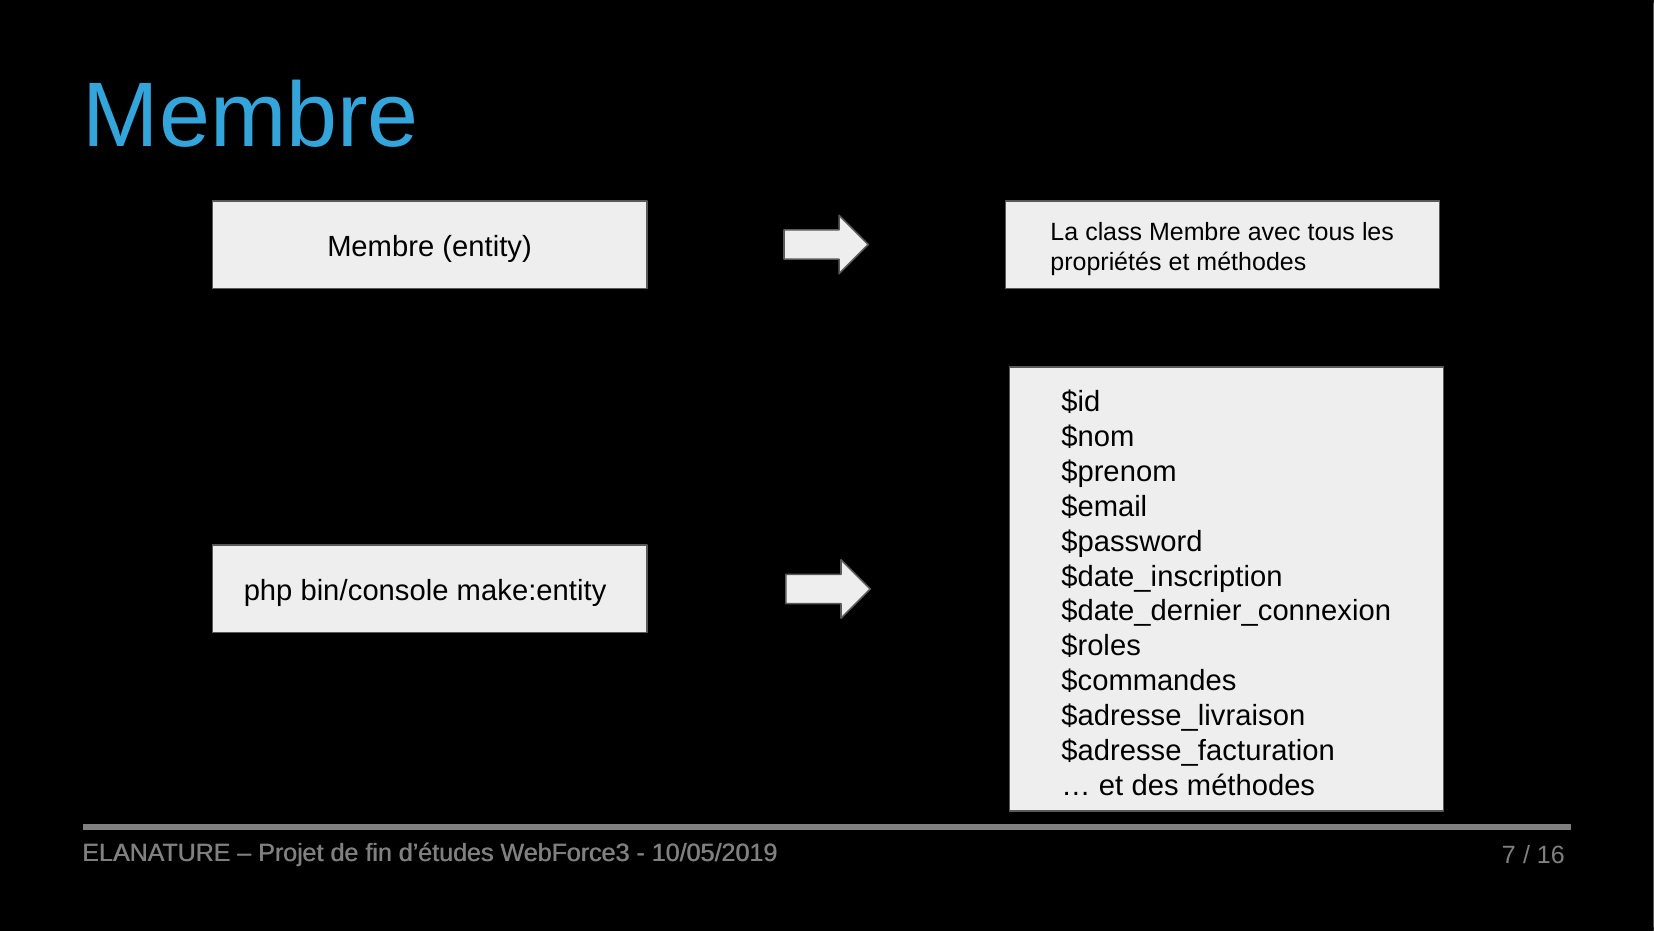

# Membre
Membre (entity)
La class Membre avec tous les propriétés et méthodes
$id
$nom
$prenom
$email
$password
$date_inscription
$date_dernier_connexion
$roles
$commandes
$adresse_livraison
$adresse_facturation
… et des méthodes
php bin/console make:entity